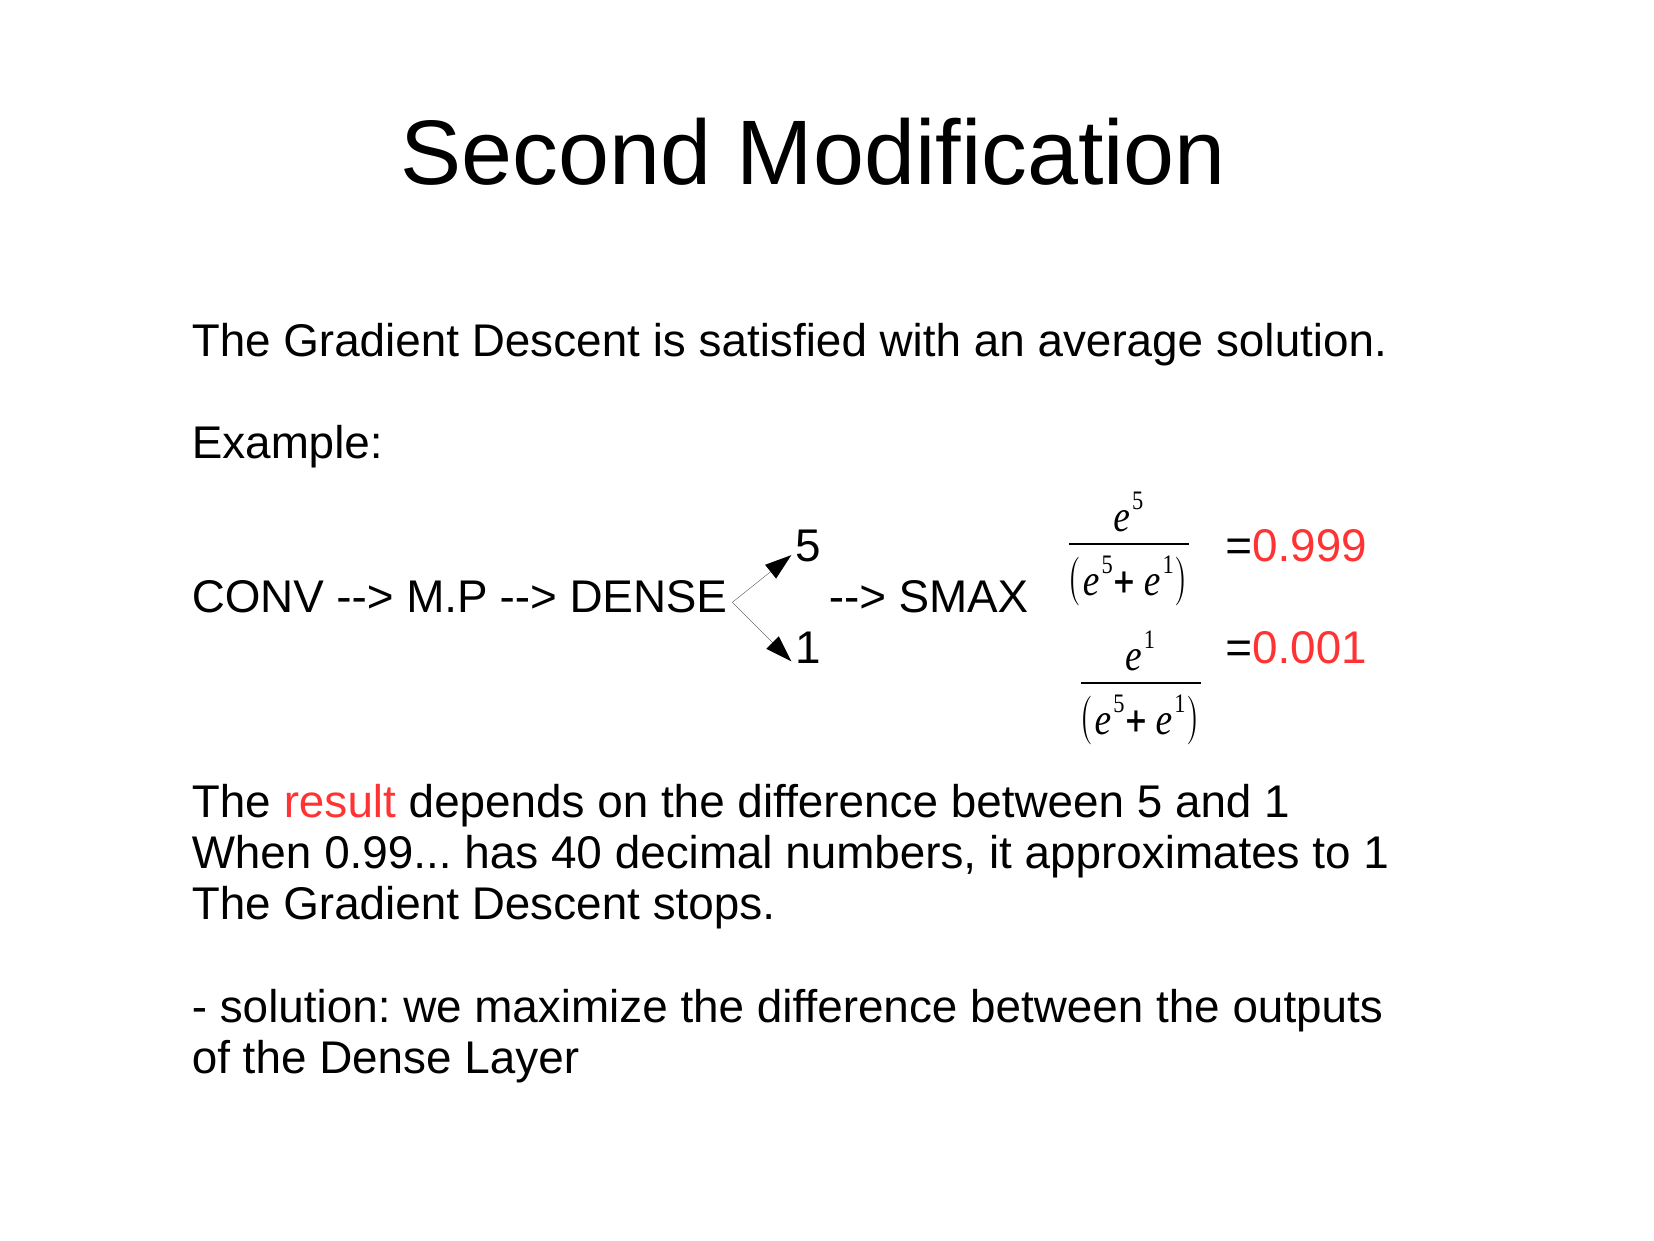

# Second Modification
The Gradient Descent is satisfied with an average solution.
Example:
							 	 5 					=0.999
CONV --> M.P --> DENSE --> SMAX
								 1						=0.001
The result depends on the difference between 5 and 1
When 0.99... has 40 decimal numbers, it approximates to 1
The Gradient Descent stops.
- solution: we maximize the difference between the outputs of the Dense Layer
- Illustrate its usefulness in robotics